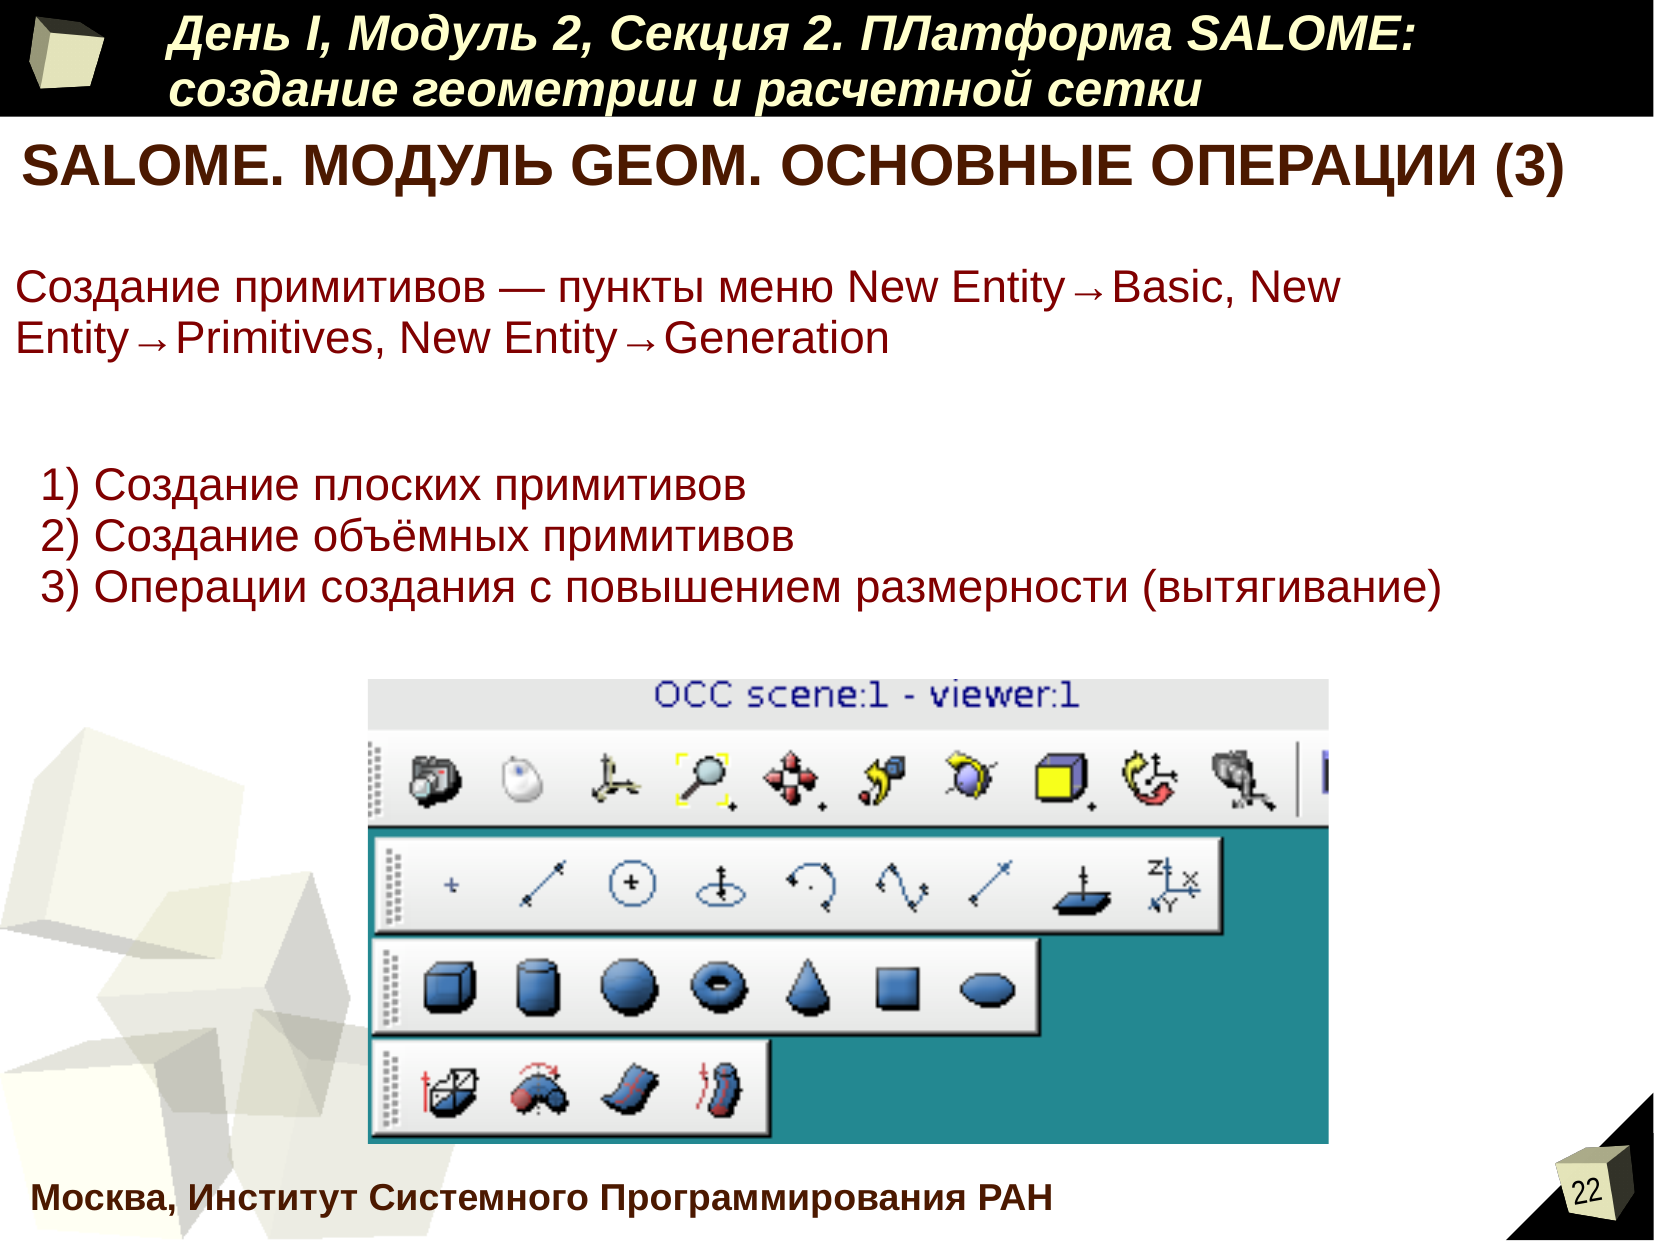

SALOME. МОДУЛЬ GEOM. ОСНОВНЫЕ ОПЕРАЦИИ (3)
Создание примитивов — пункты меню New Entity→Basic, New Entity→Primitives, New Entity→Generation
1) Создание плоских примитивов
2) Создание объёмных примитивов
3) Операции создания с повышением размерности (вытягивание)